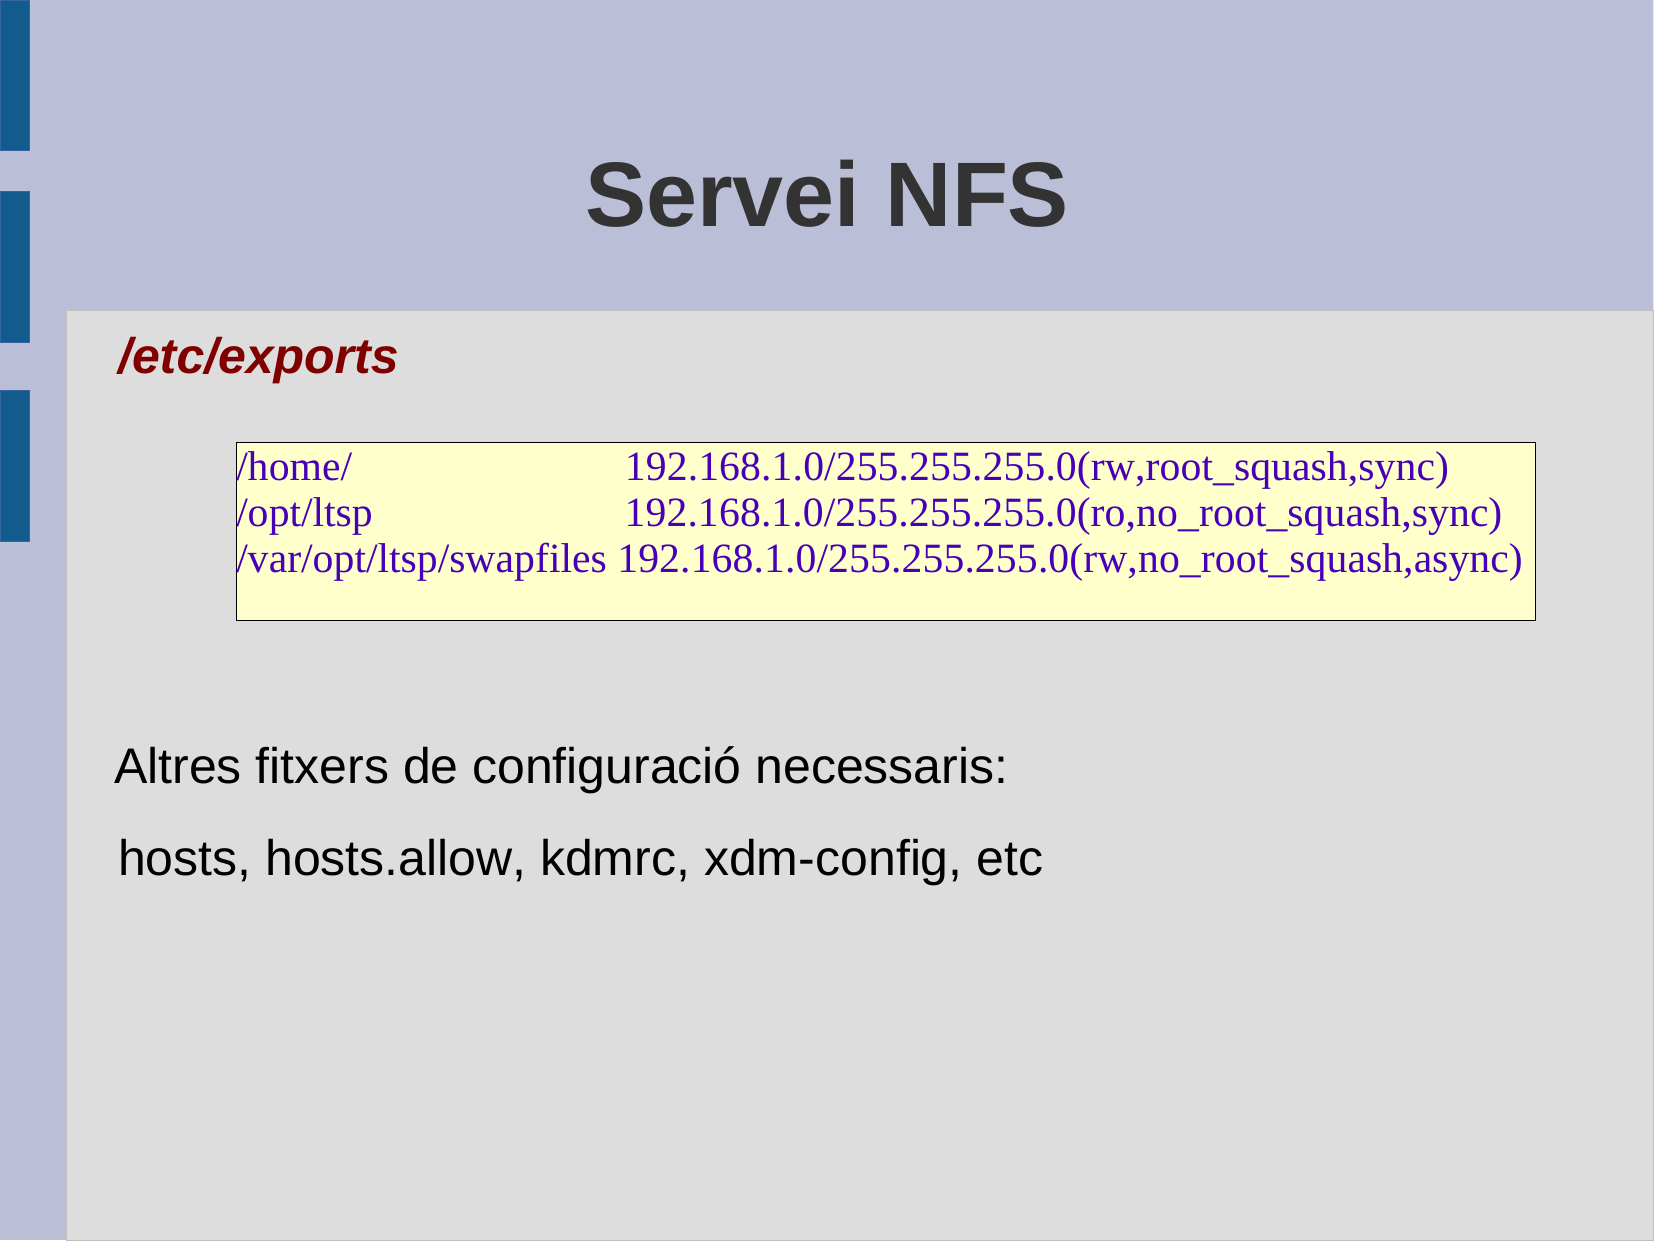

# Servei NFS
/etc/exports
/home/ 192.168.1.0/255.255.255.0(rw,root_squash,sync)
/opt/ltsp 192.168.1.0/255.255.255.0(ro,no_root_squash,sync)
/var/opt/ltsp/swapfiles 192.168.1.0/255.255.255.0(rw,no_root_squash,async)
Altres fitxers de configuració necessaris:
hosts, hosts.allow, kdmrc, xdm-config, etc